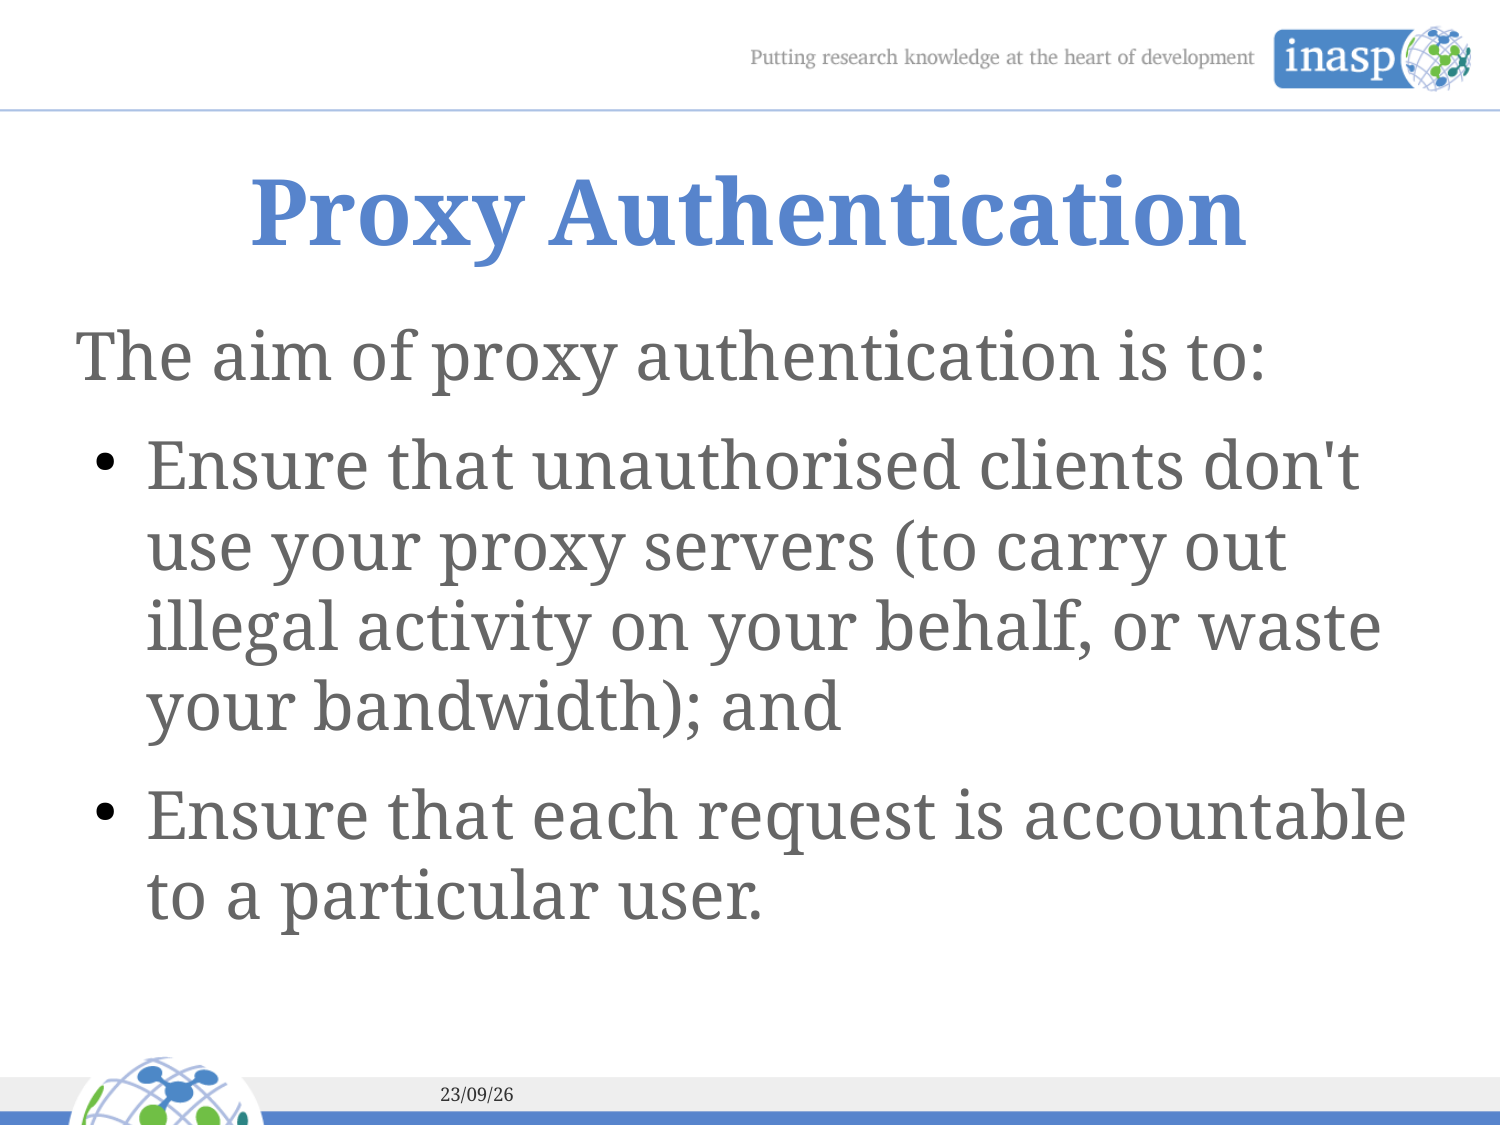

# Proxy Authentication
The aim of proxy authentication is to:
Ensure that unauthorised clients don't use your proxy servers (to carry out illegal activity on your behalf, or waste your bandwidth); and
Ensure that each request is accountable to a particular user.